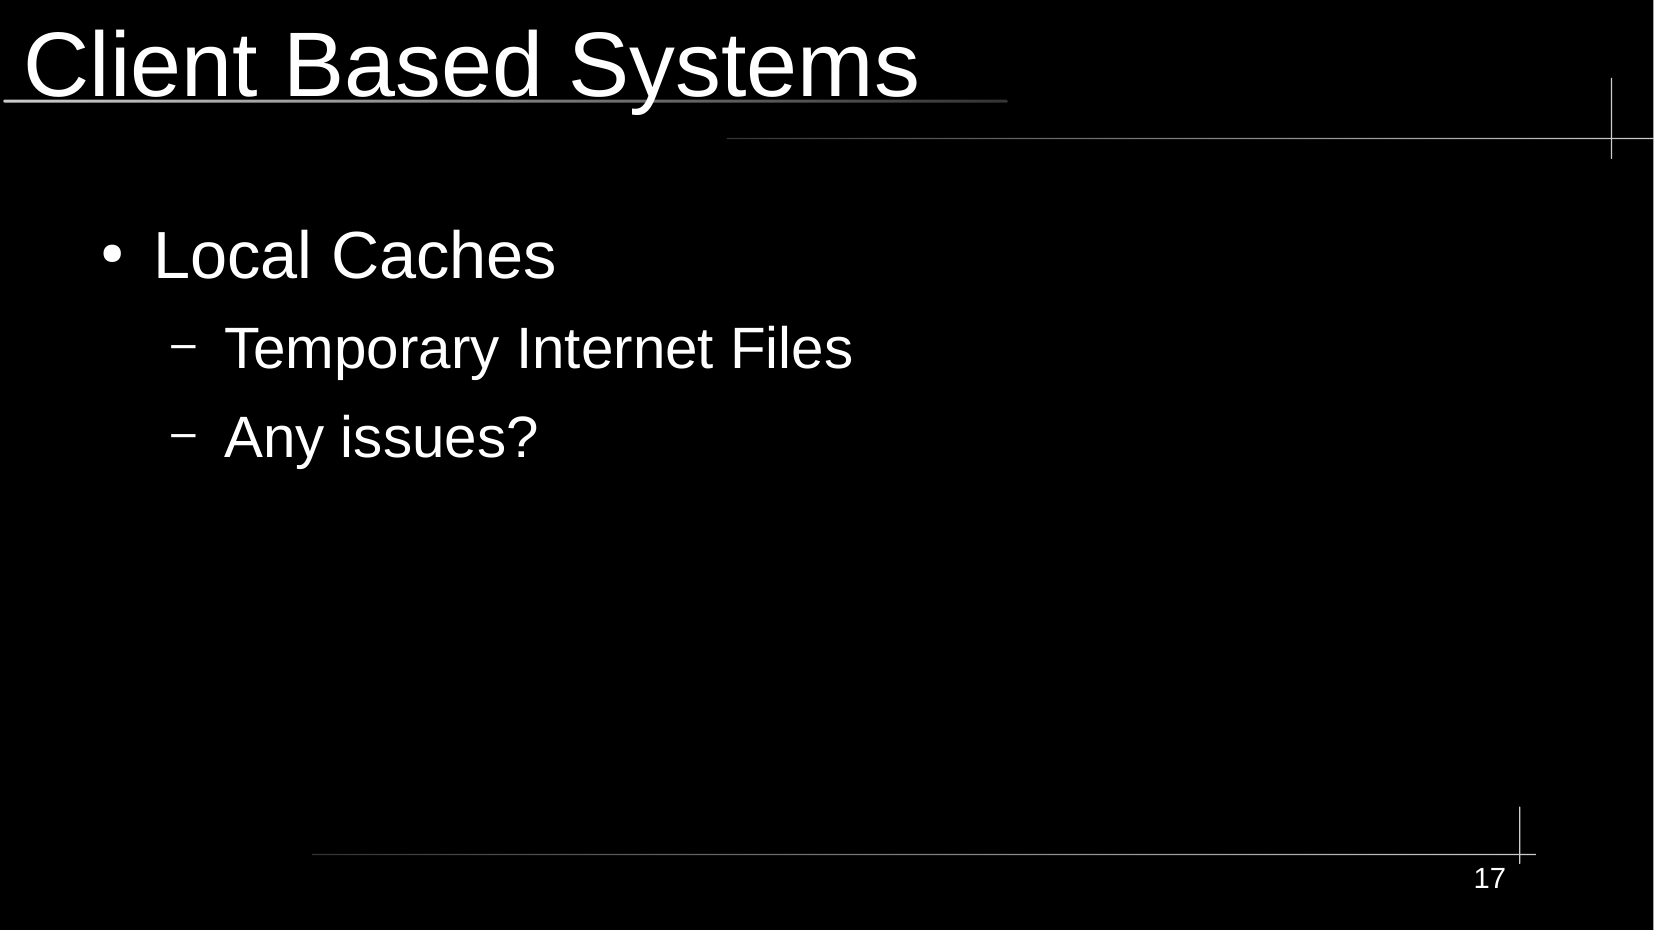

# Client Based Systems
Local Caches
Temporary Internet Files
Any issues?
17